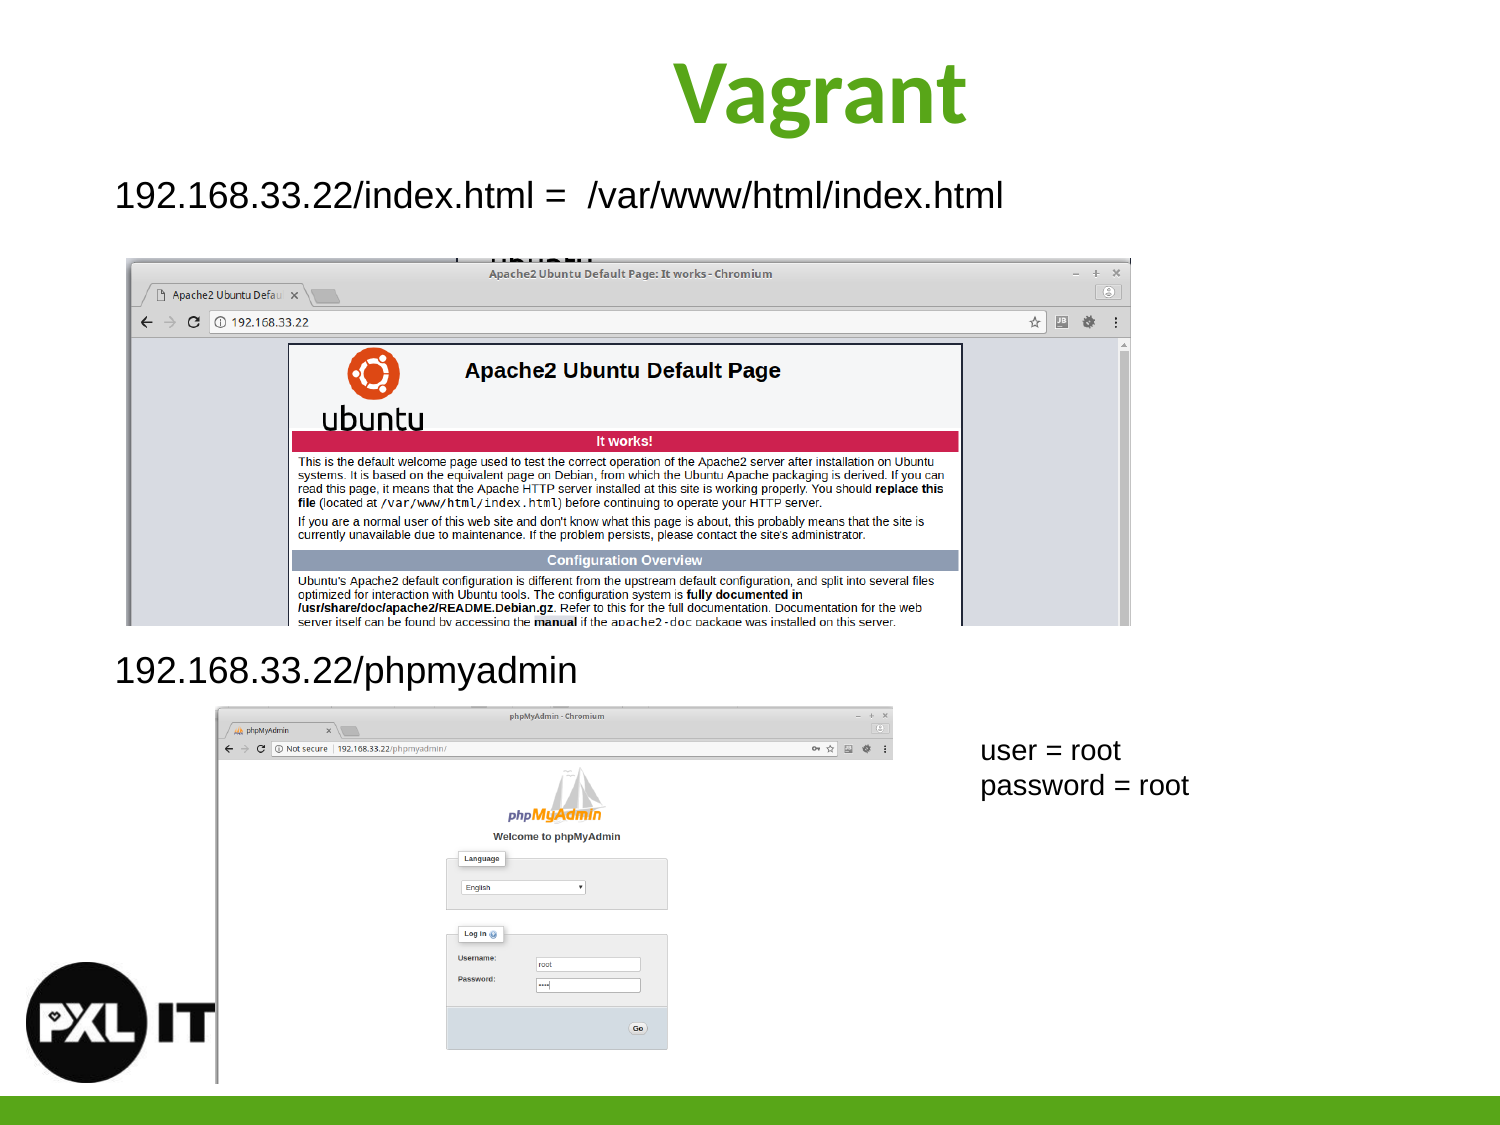

Vagrant
192.168.33.22/index.html = /var/www/html/index.html
192.168.33.22/phpmyadmin
user = root
password = root